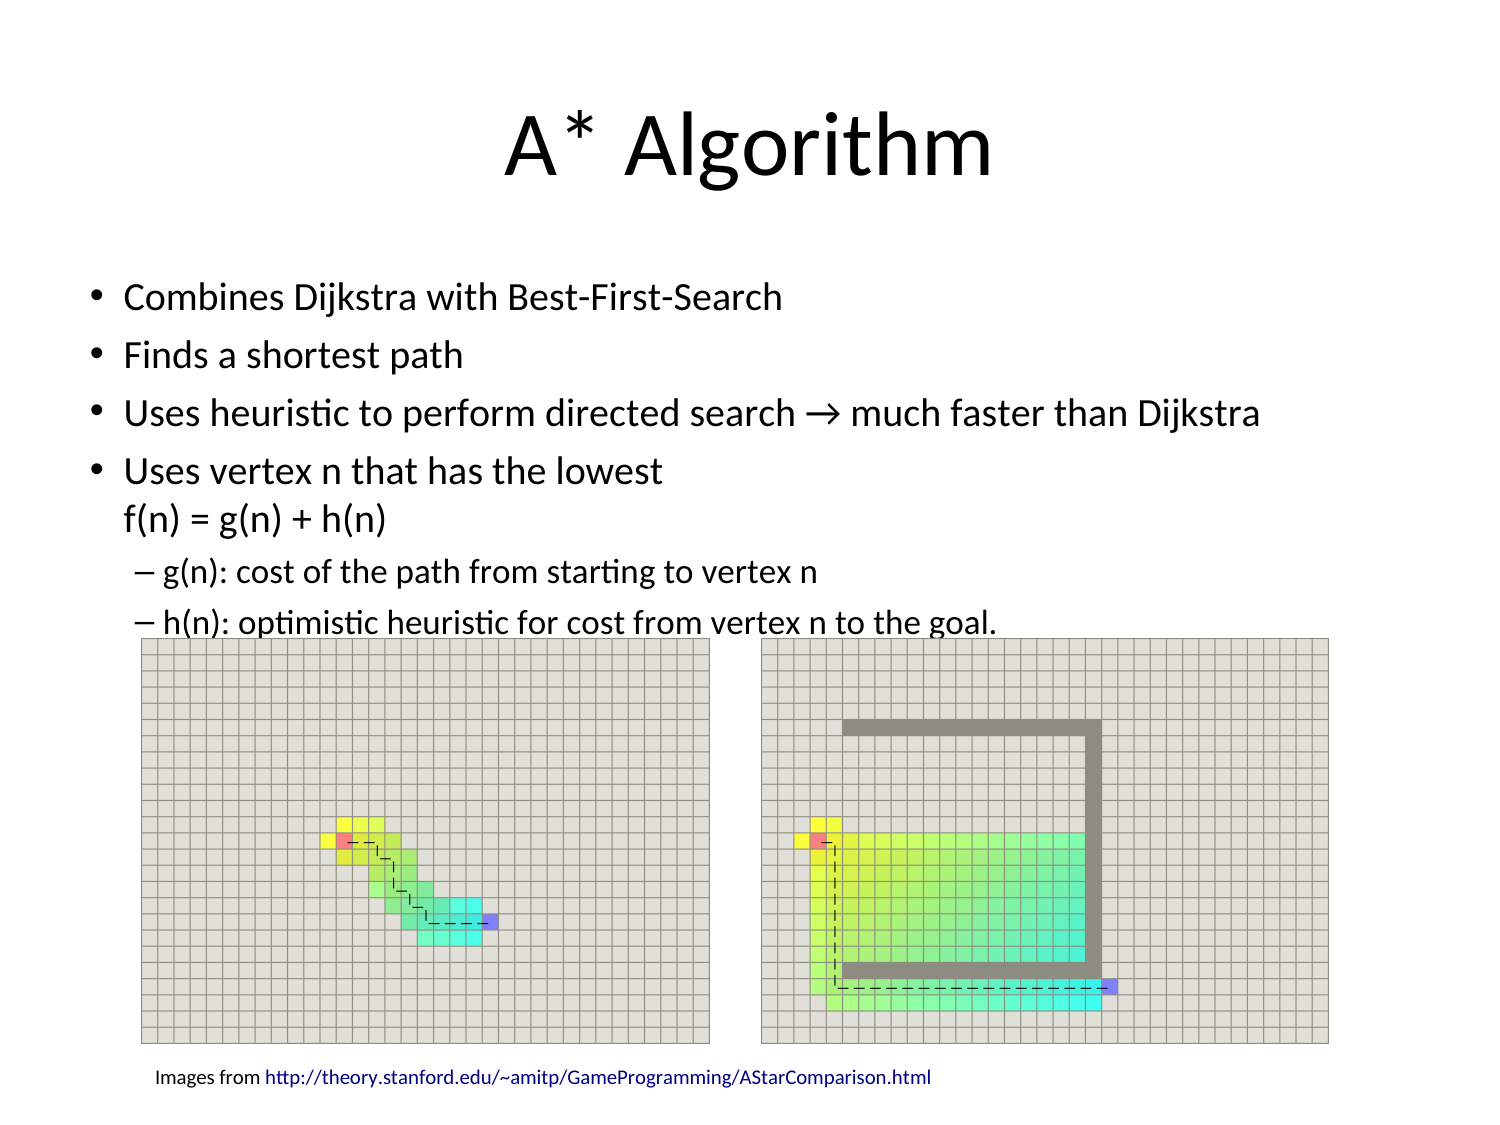

# A* Algorithm
Combines Dijkstra with Best-First-Search
Finds a shortest path
Uses heuristic to perform directed search → much faster than Dijkstra
Uses vertex n that has the lowest
f(n) = g(n) + h(n)
g(n): cost of the path from starting to vertex n
h(n): optimistic heuristic for cost from vertex n to the goal.
Images from http://theory.stanford.edu/~amitp/GameProgramming/AStarComparison.html